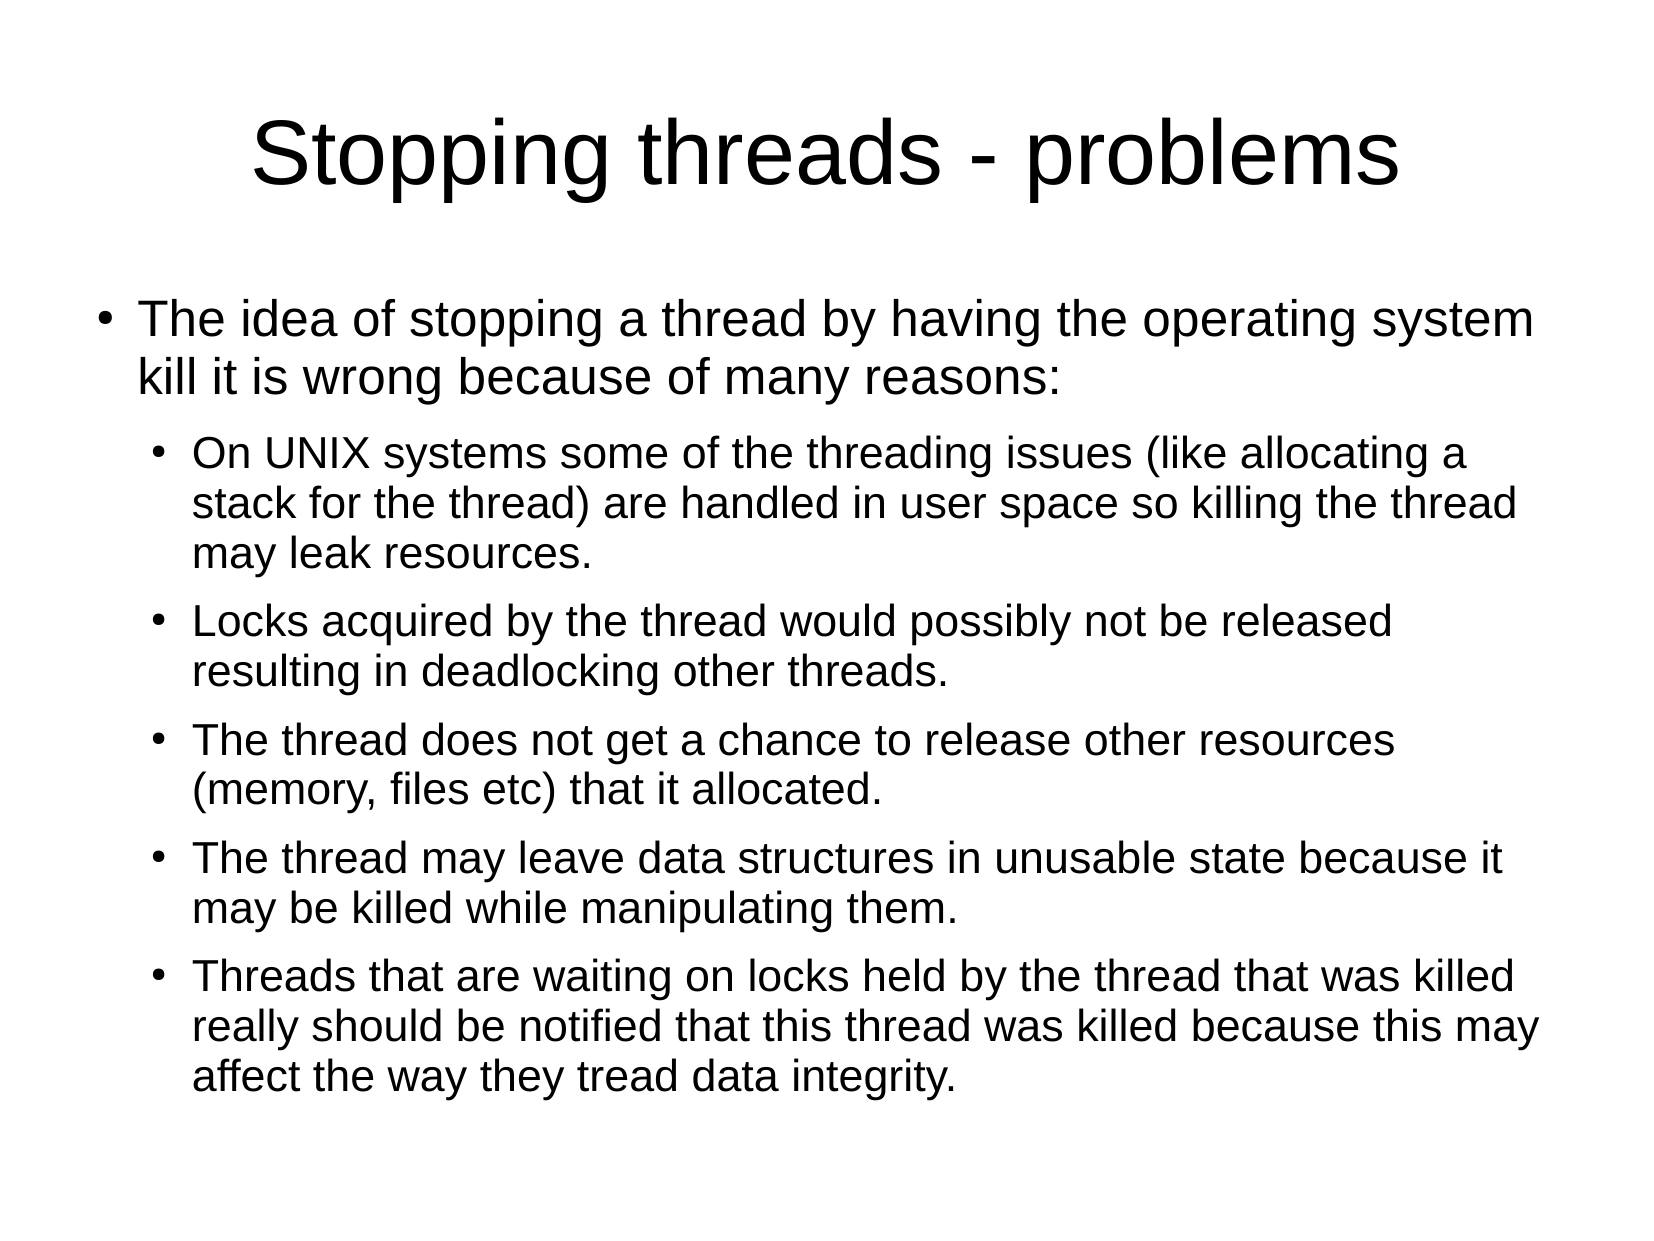

# Stopping threads - problems
The idea of stopping a thread by having the operating system kill it is wrong because of many reasons:
On UNIX systems some of the threading issues (like allocating a stack for the thread) are handled in user space so killing the thread may leak resources.
Locks acquired by the thread would possibly not be released resulting in deadlocking other threads.
The thread does not get a chance to release other resources (memory, files etc) that it allocated.
The thread may leave data structures in unusable state because it may be killed while manipulating them.
Threads that are waiting on locks held by the thread that was killed really should be notified that this thread was killed because this may affect the way they tread data integrity.